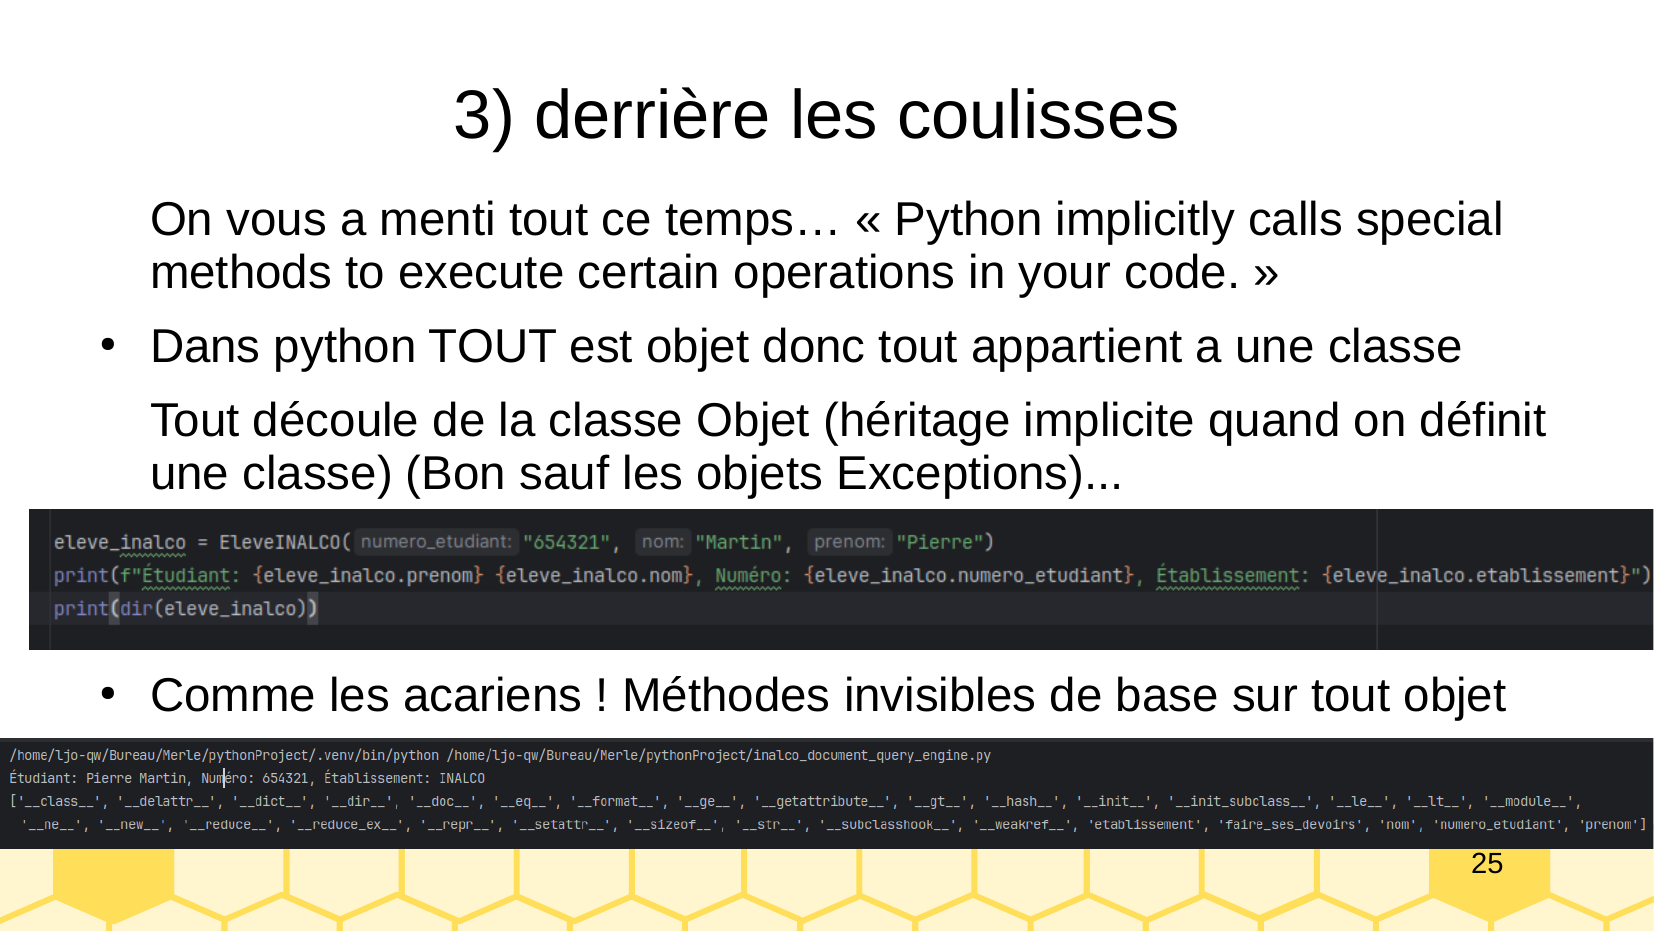

# 3) derrière les coulisses
On vous a menti tout ce temps… « Python implicitly calls special methods to execute certain operations in your code. »
Dans python TOUT est objet donc tout appartient a une classe
Tout découle de la classe Objet (héritage implicite quand on définit une classe) (Bon sauf les objets Exceptions)...
Comme les acariens ! Méthodes invisibles de base sur tout objet